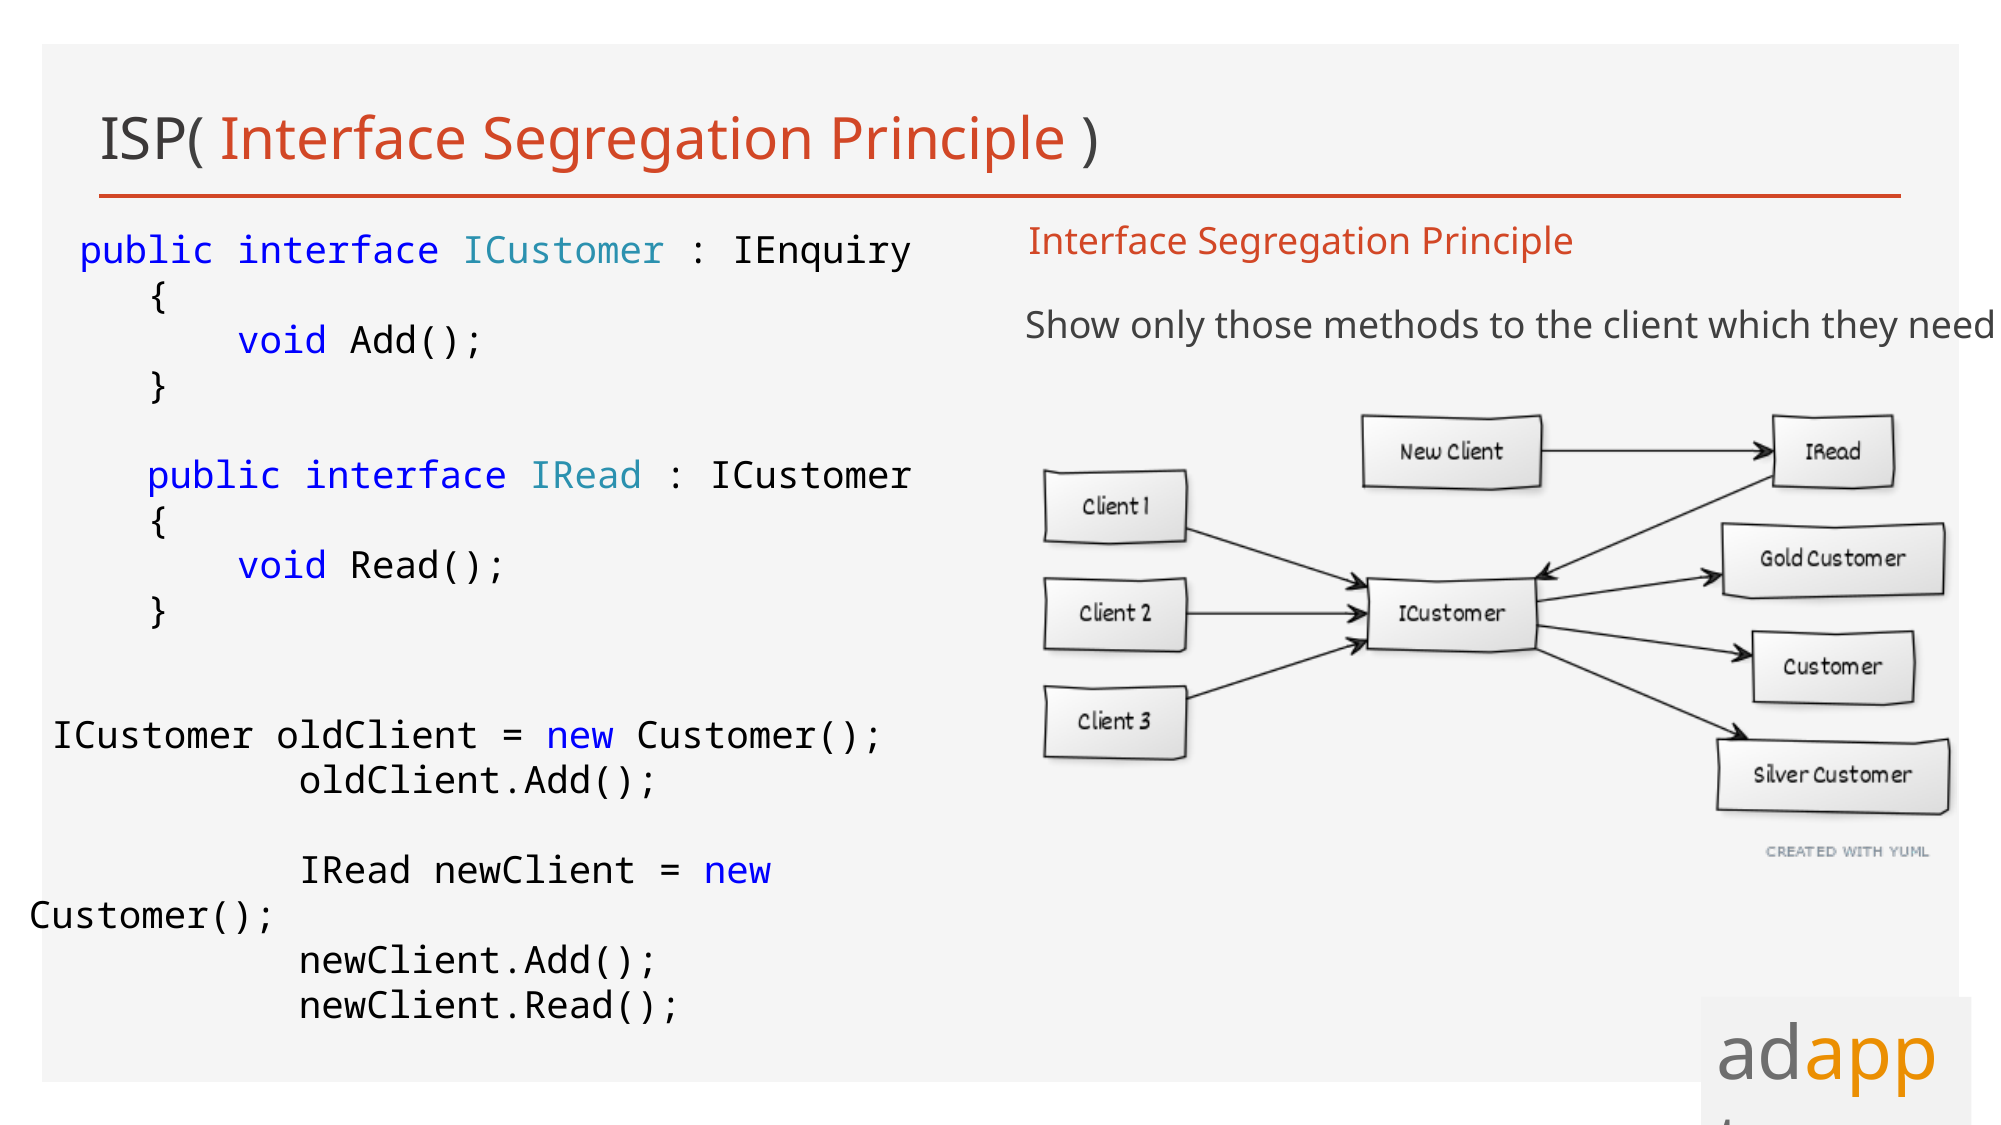

# ISP( Interface Segregation Principle )
Interface Segregation Principle
Show only those methods to the client which they need
 public interface ICustomer : IEnquiry
 {
 void Add();
 }
 public interface IRead : ICustomer
 {
 void Read();
 }
 ICustomer oldClient = new Customer();
 oldClient.Add();
 IRead newClient = new Customer();
 newClient.Add();
 newClient.Read();
adappt